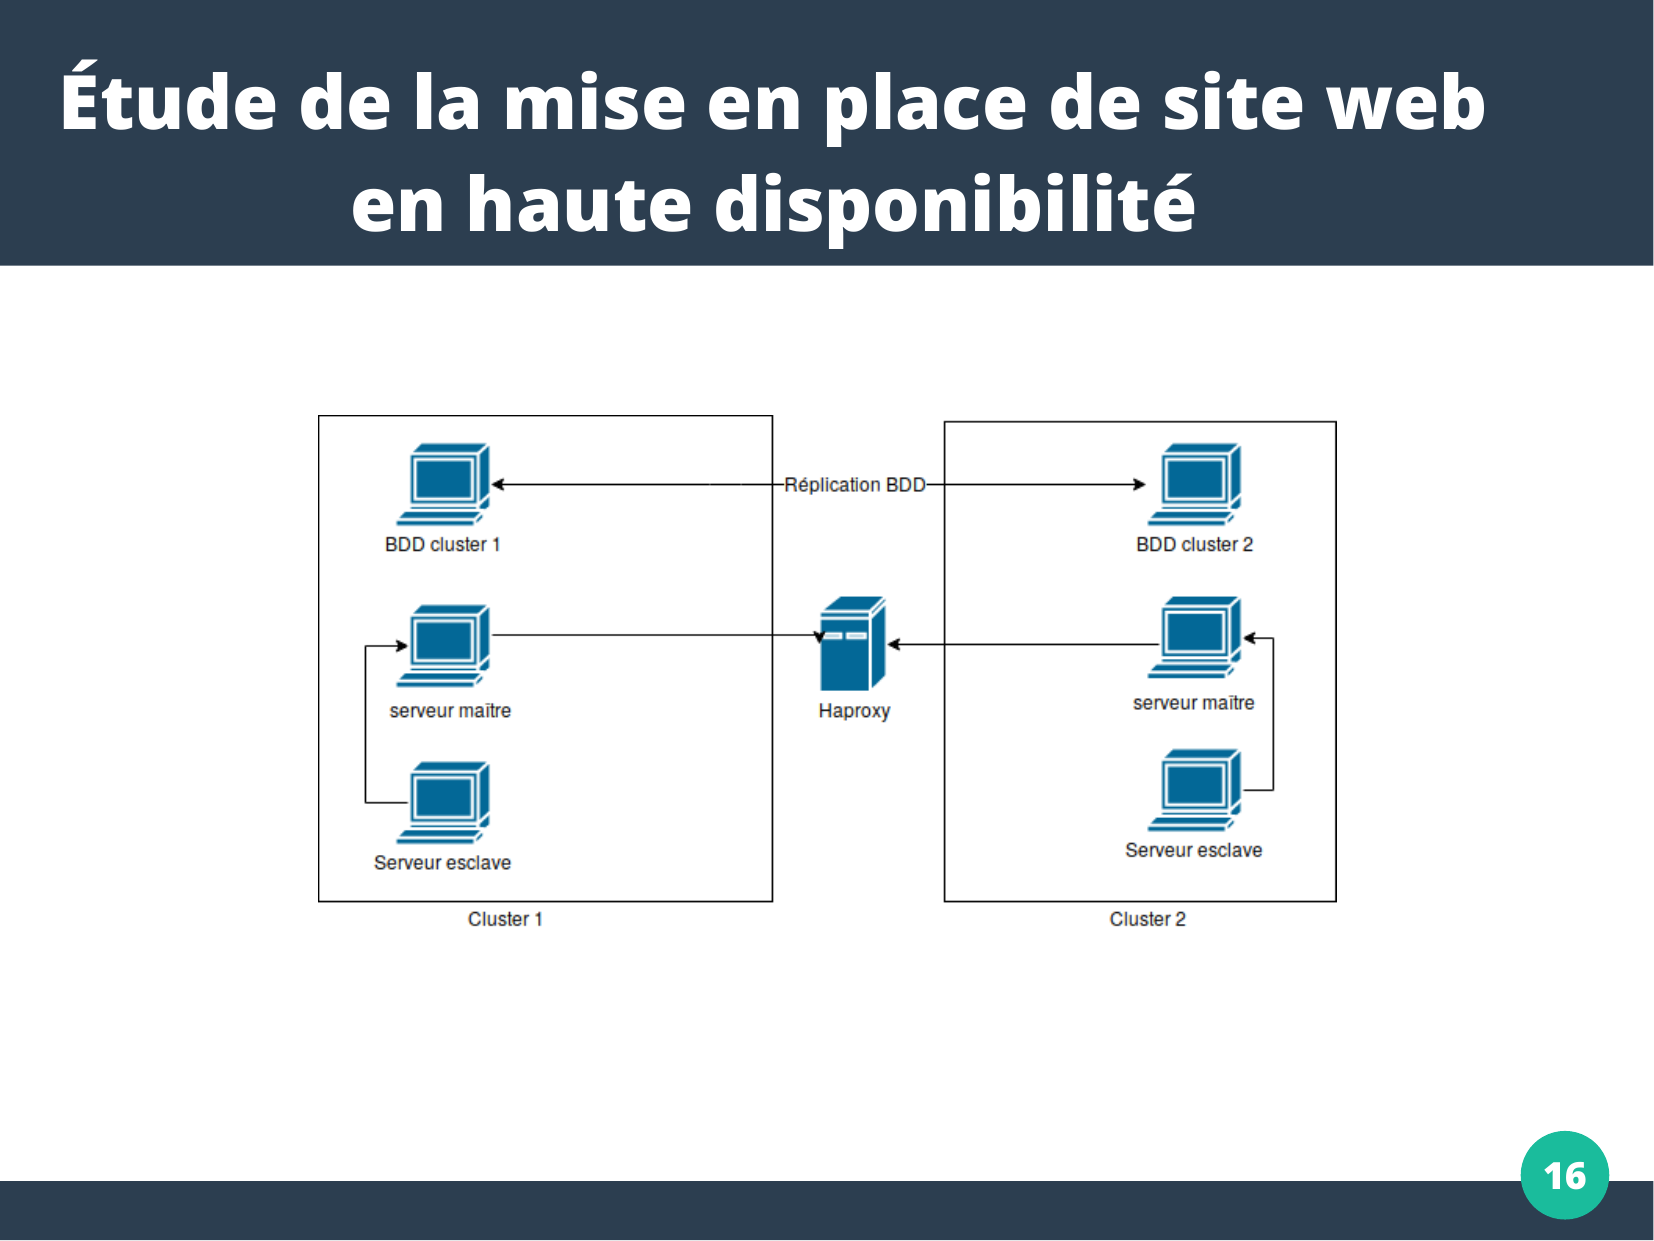

# Étude de la mise en place de site web en haute disponibilité
16